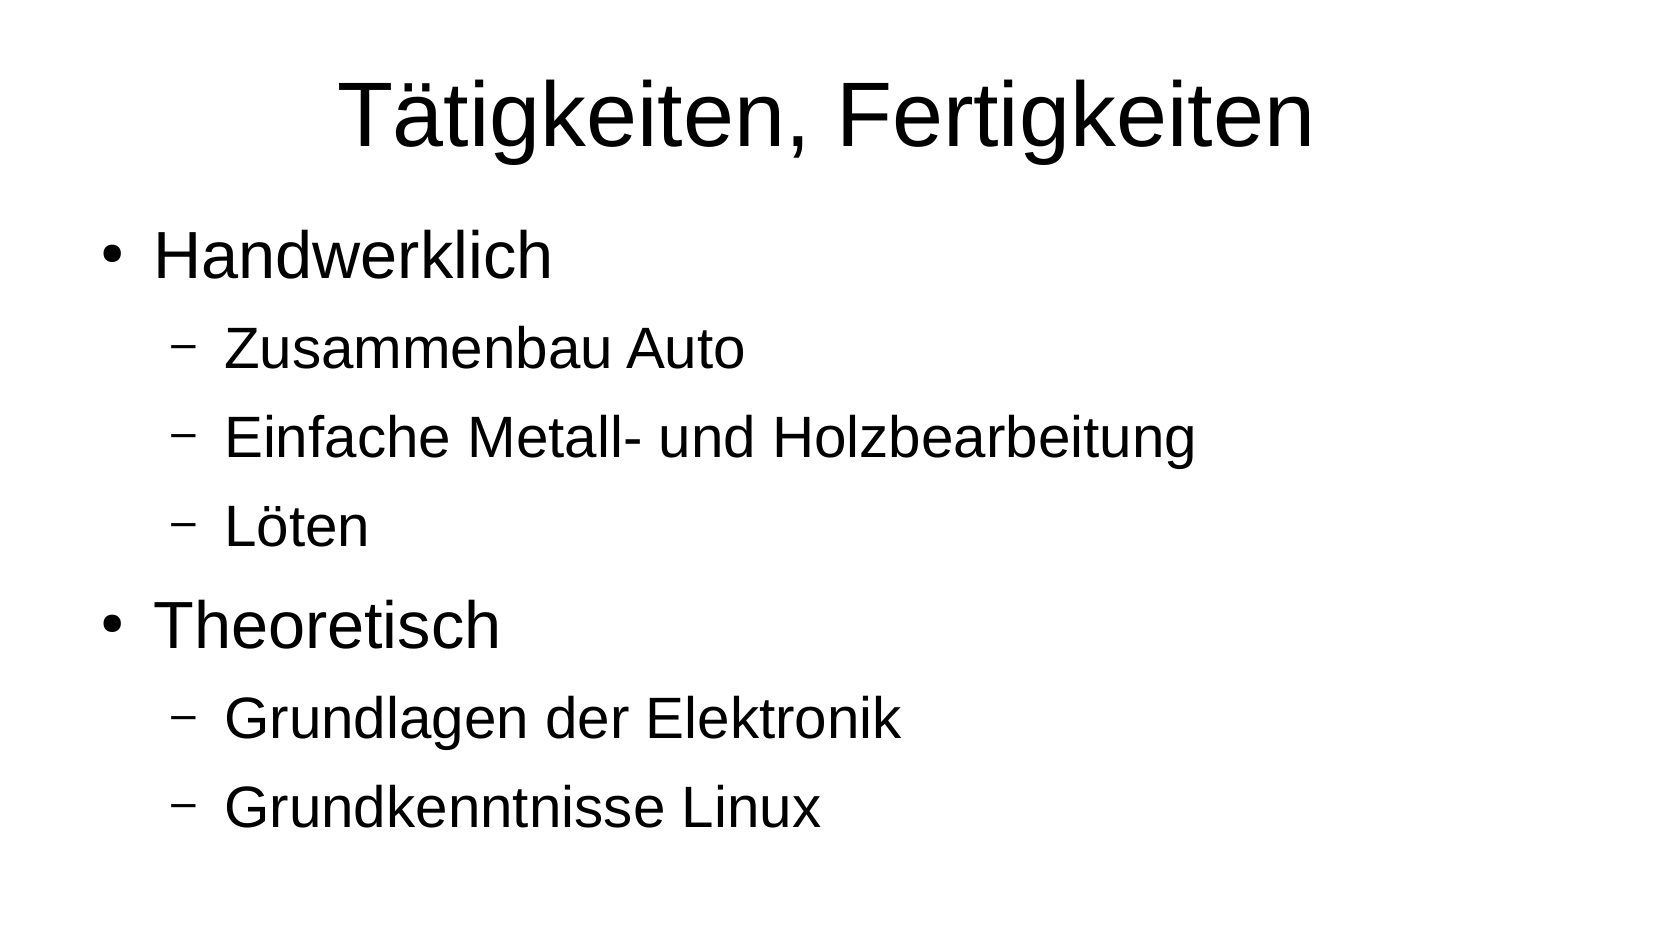

# Tätigkeiten, Fertigkeiten
Handwerklich
Zusammenbau Auto
Einfache Metall- und Holzbearbeitung
Löten
Theoretisch
Grundlagen der Elektronik
Grundkenntnisse Linux